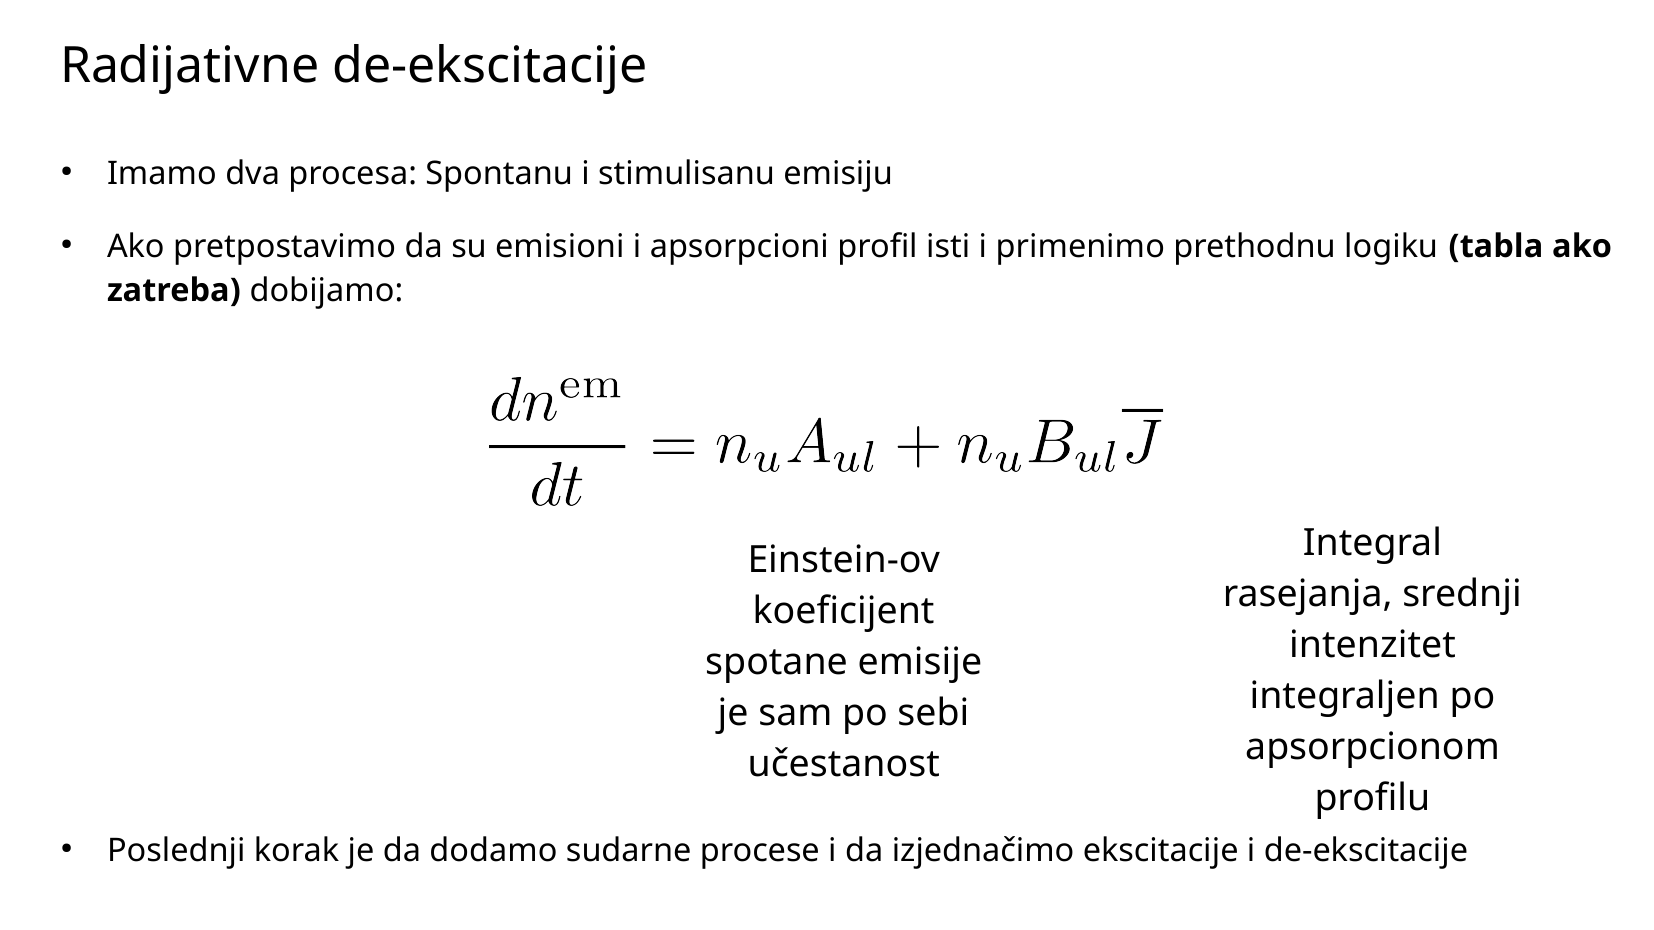

# Radijativne de-ekscitacije
Imamo dva procesa: Spontanu i stimulisanu emisiju
Ako pretpostavimo da su emisioni i apsorpcioni profil isti i primenimo prethodnu logiku (tabla ako zatreba) dobijamo:
Poslednji korak je da dodamo sudarne procese i da izjednačimo ekscitacije i de-ekscitacije
Integral rasejanja, srednji intenzitet integraljen po apsorpcionom profilu
Einstein-ov koeficijent spotane emisije je sam po sebi učestanost